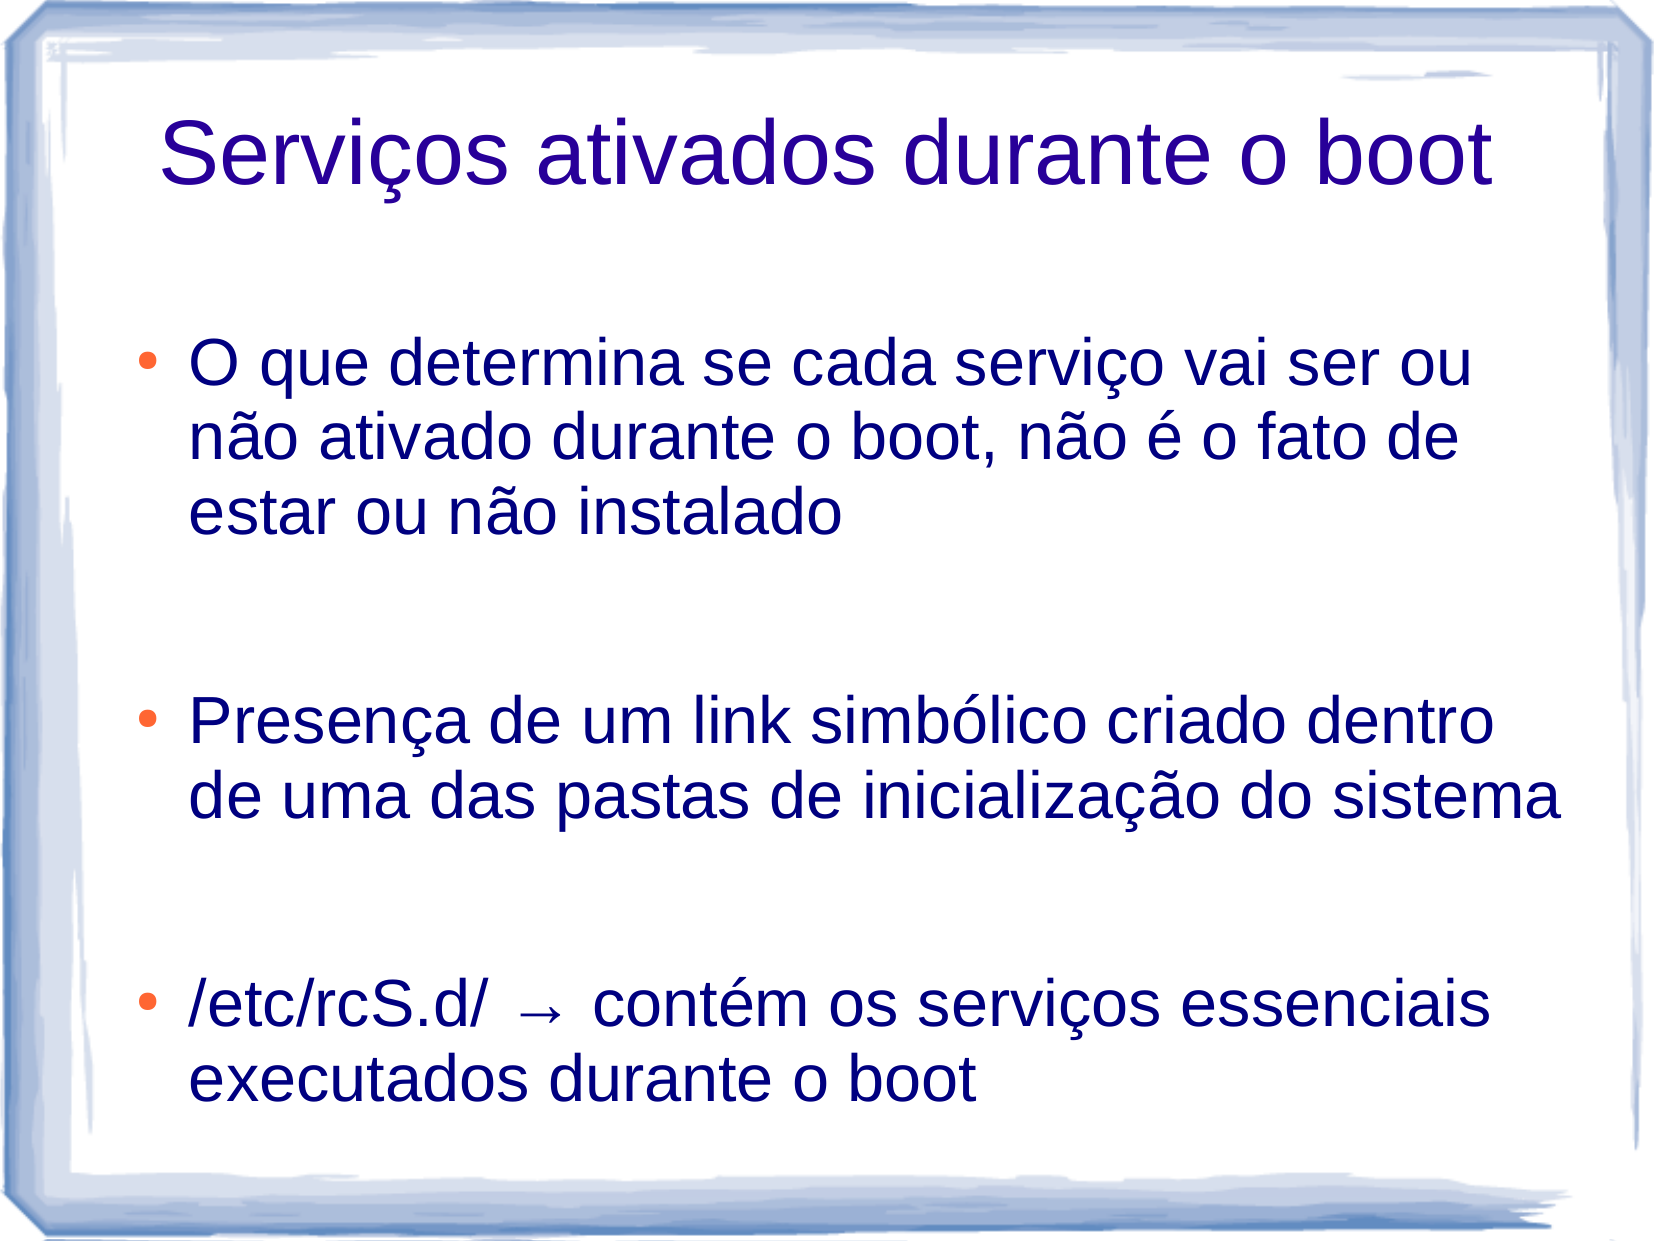

# Serviços ativados durante o boot
O que determina se cada serviço vai ser ou não ativado durante o boot, não é o fato de estar ou não instalado
Presença de um link simbólico criado dentro de uma das pastas de inicialização do sistema
/etc/rcS.d/ → contém os serviços essenciais executados durante o boot